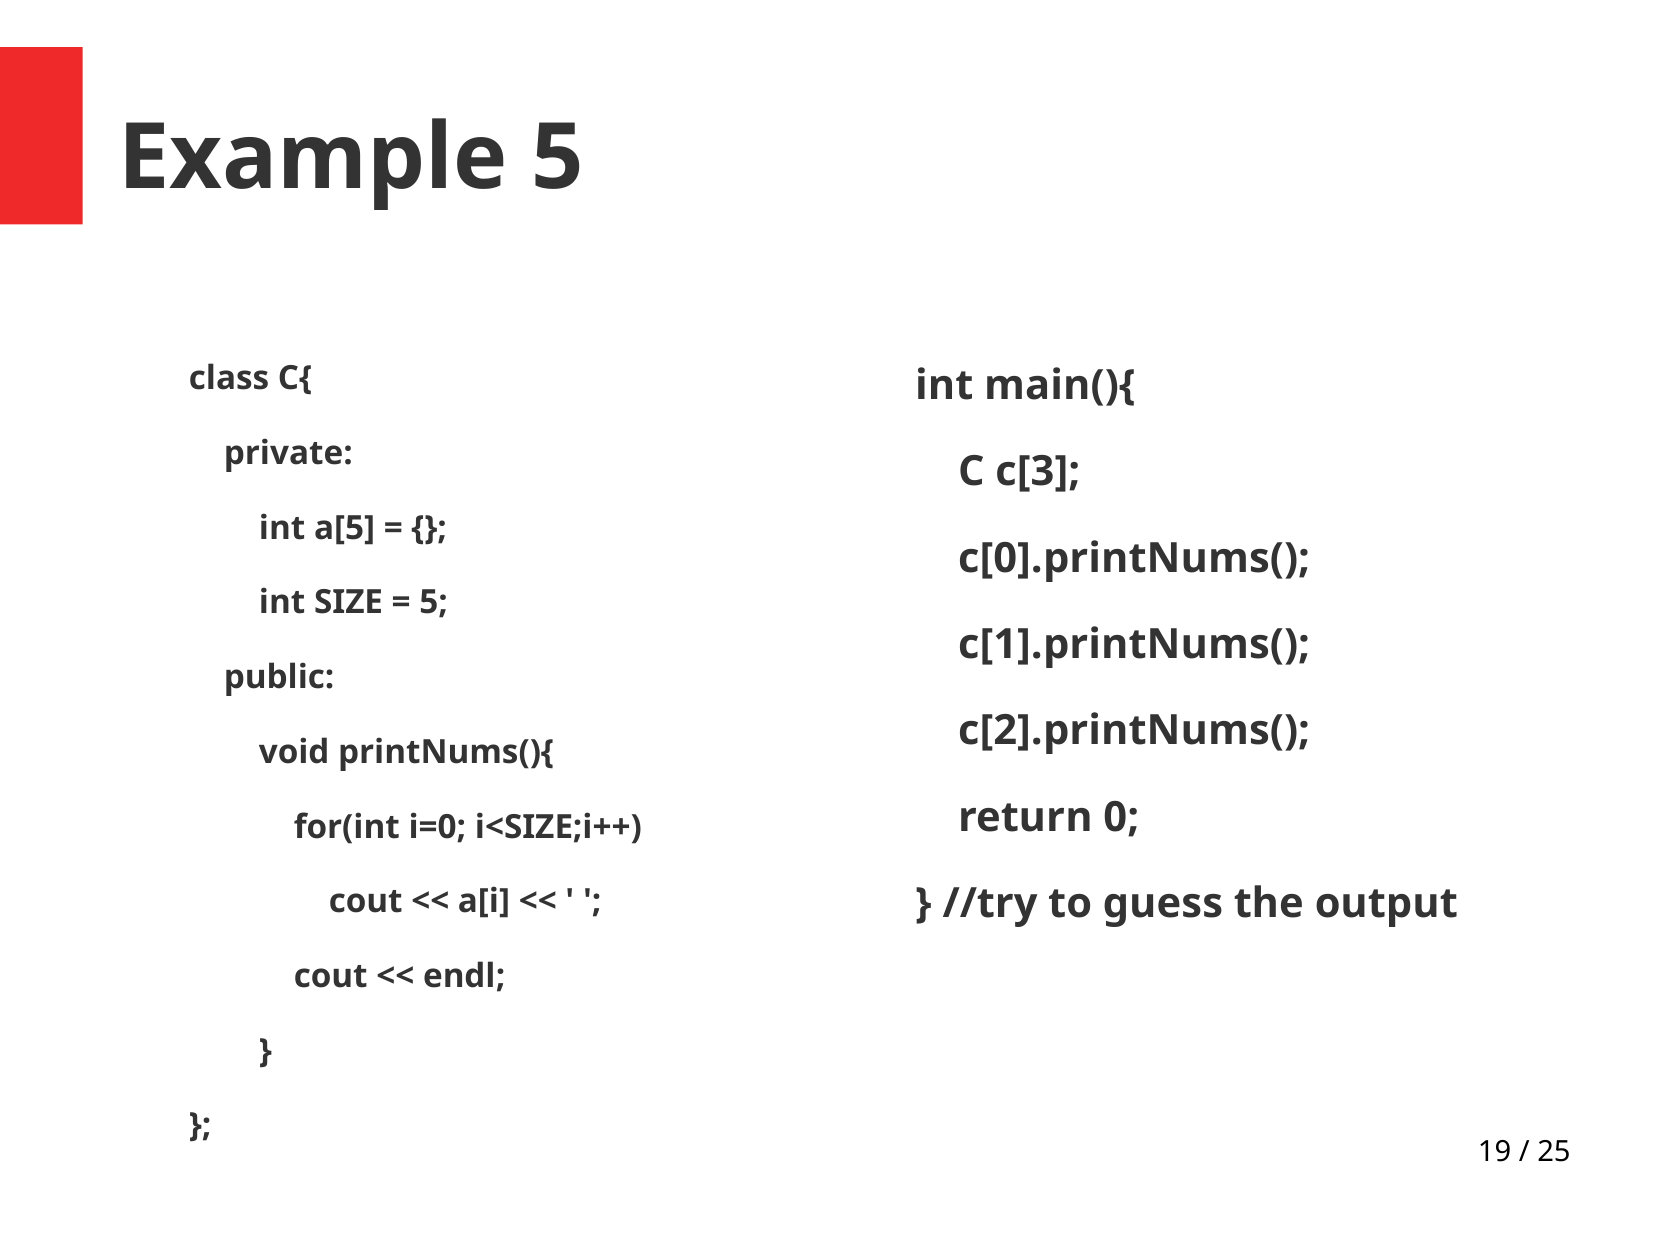

# Example 5
class C{
 private:
 int a[5] = {};
 int SIZE = 5;
 public:
 void printNums(){
 for(int i=0; i<SIZE;i++)
 cout << a[i] << ' ';
 cout << endl;
 }
};
int main(){
 C c[3];
 c[0].printNums();
 c[1].printNums();
 c[2].printNums();
 return 0;
} //try to guess the output
19